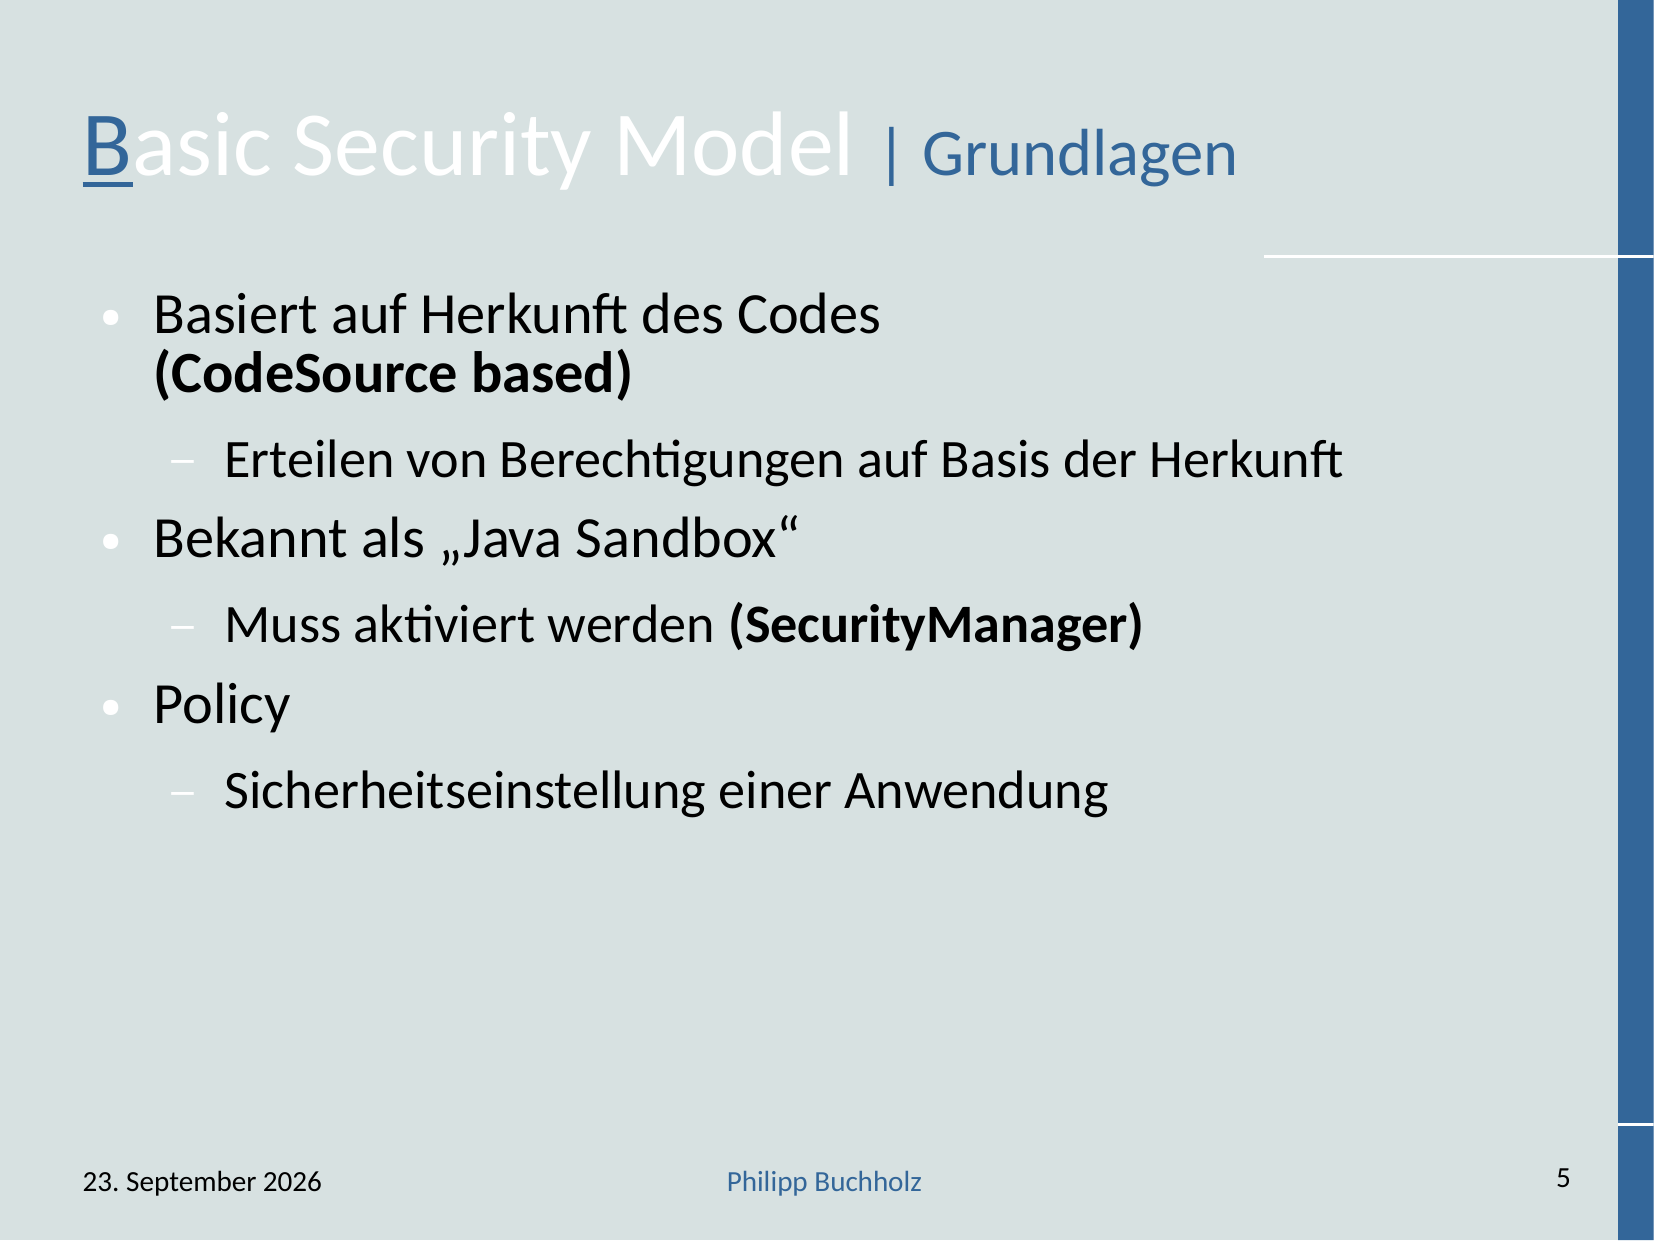

# Basic Security Model | Grundlagen
Basiert auf Herkunft des Codes
(CodeSource based)
Erteilen von Berechtigungen auf Basis der Herkunft
Bekannt als „Java Sandbox“
Muss aktiviert werden (SecurityManager)
Policy
Sicherheitseinstellung einer Anwendung
5